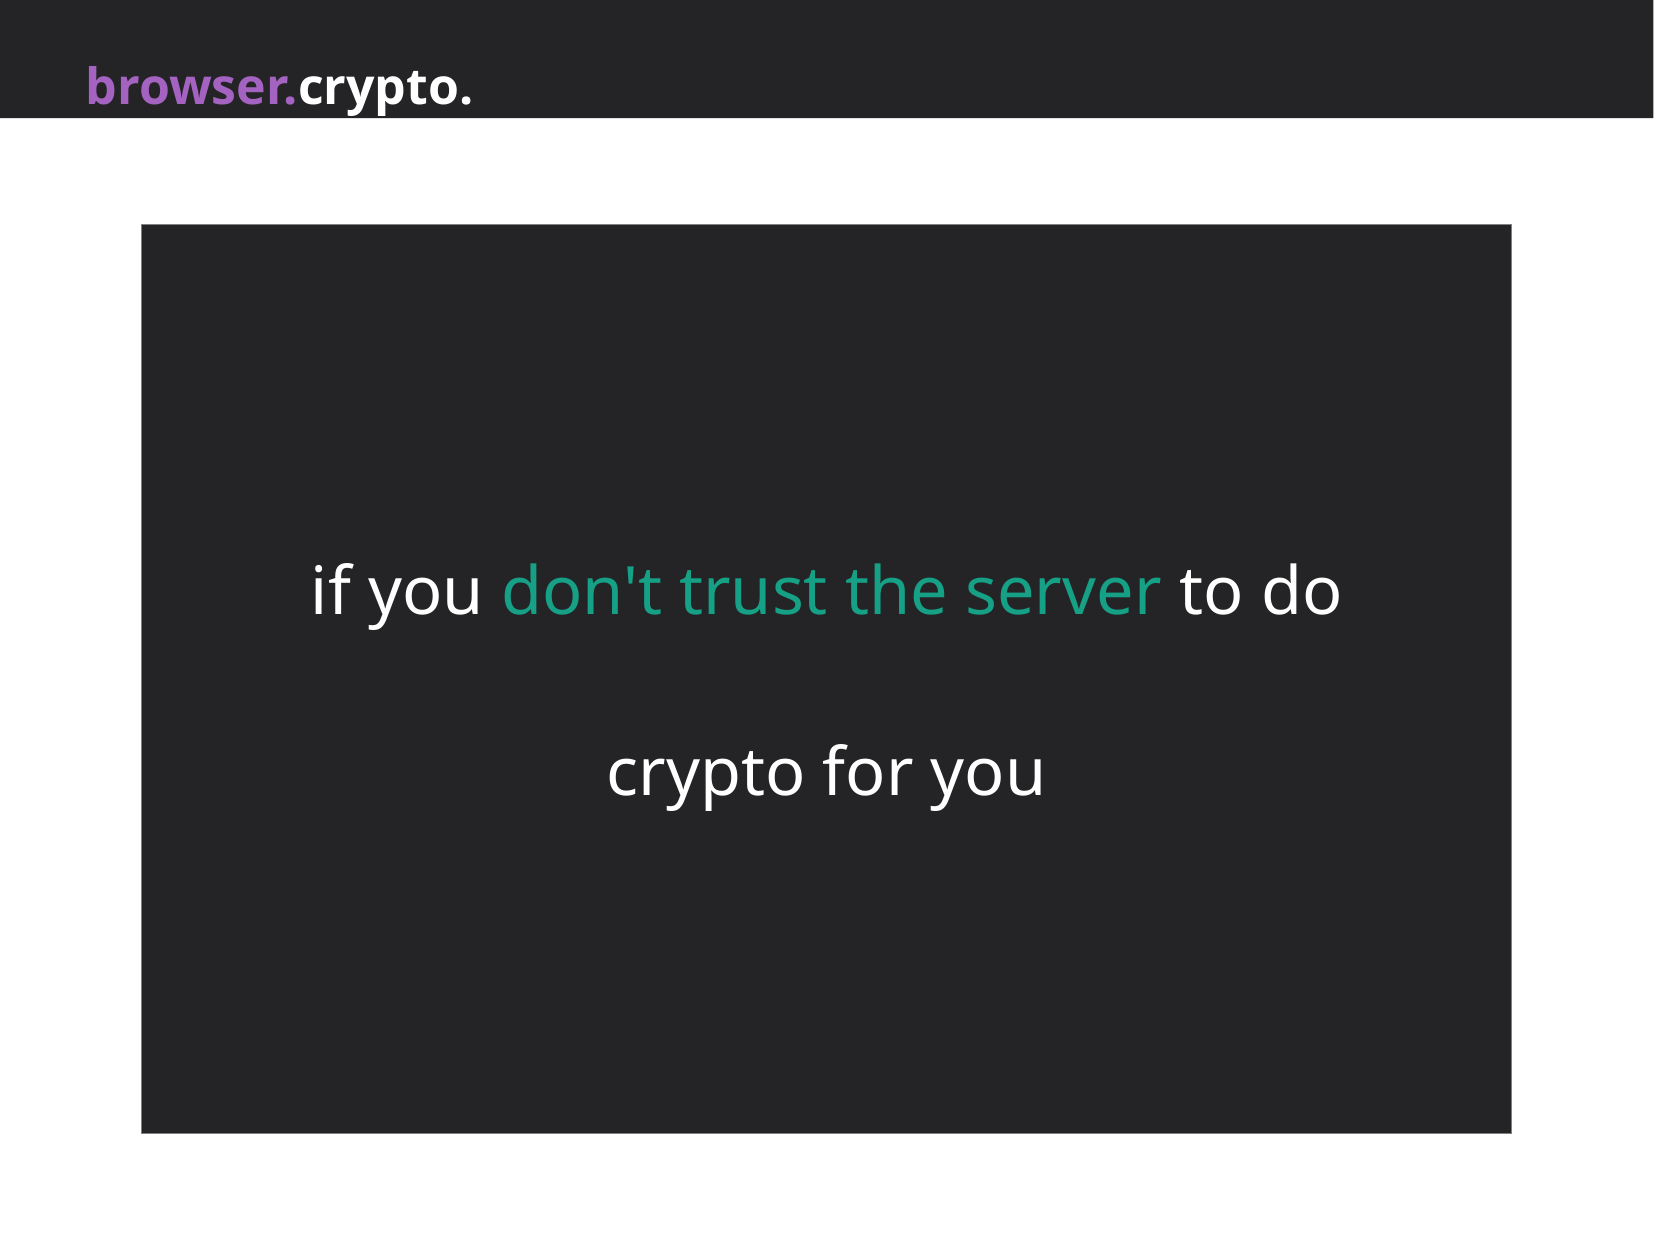

browser.crypto.
if you don't trust the server to do
crypto for you
if you don't trust them to do
crypto for you